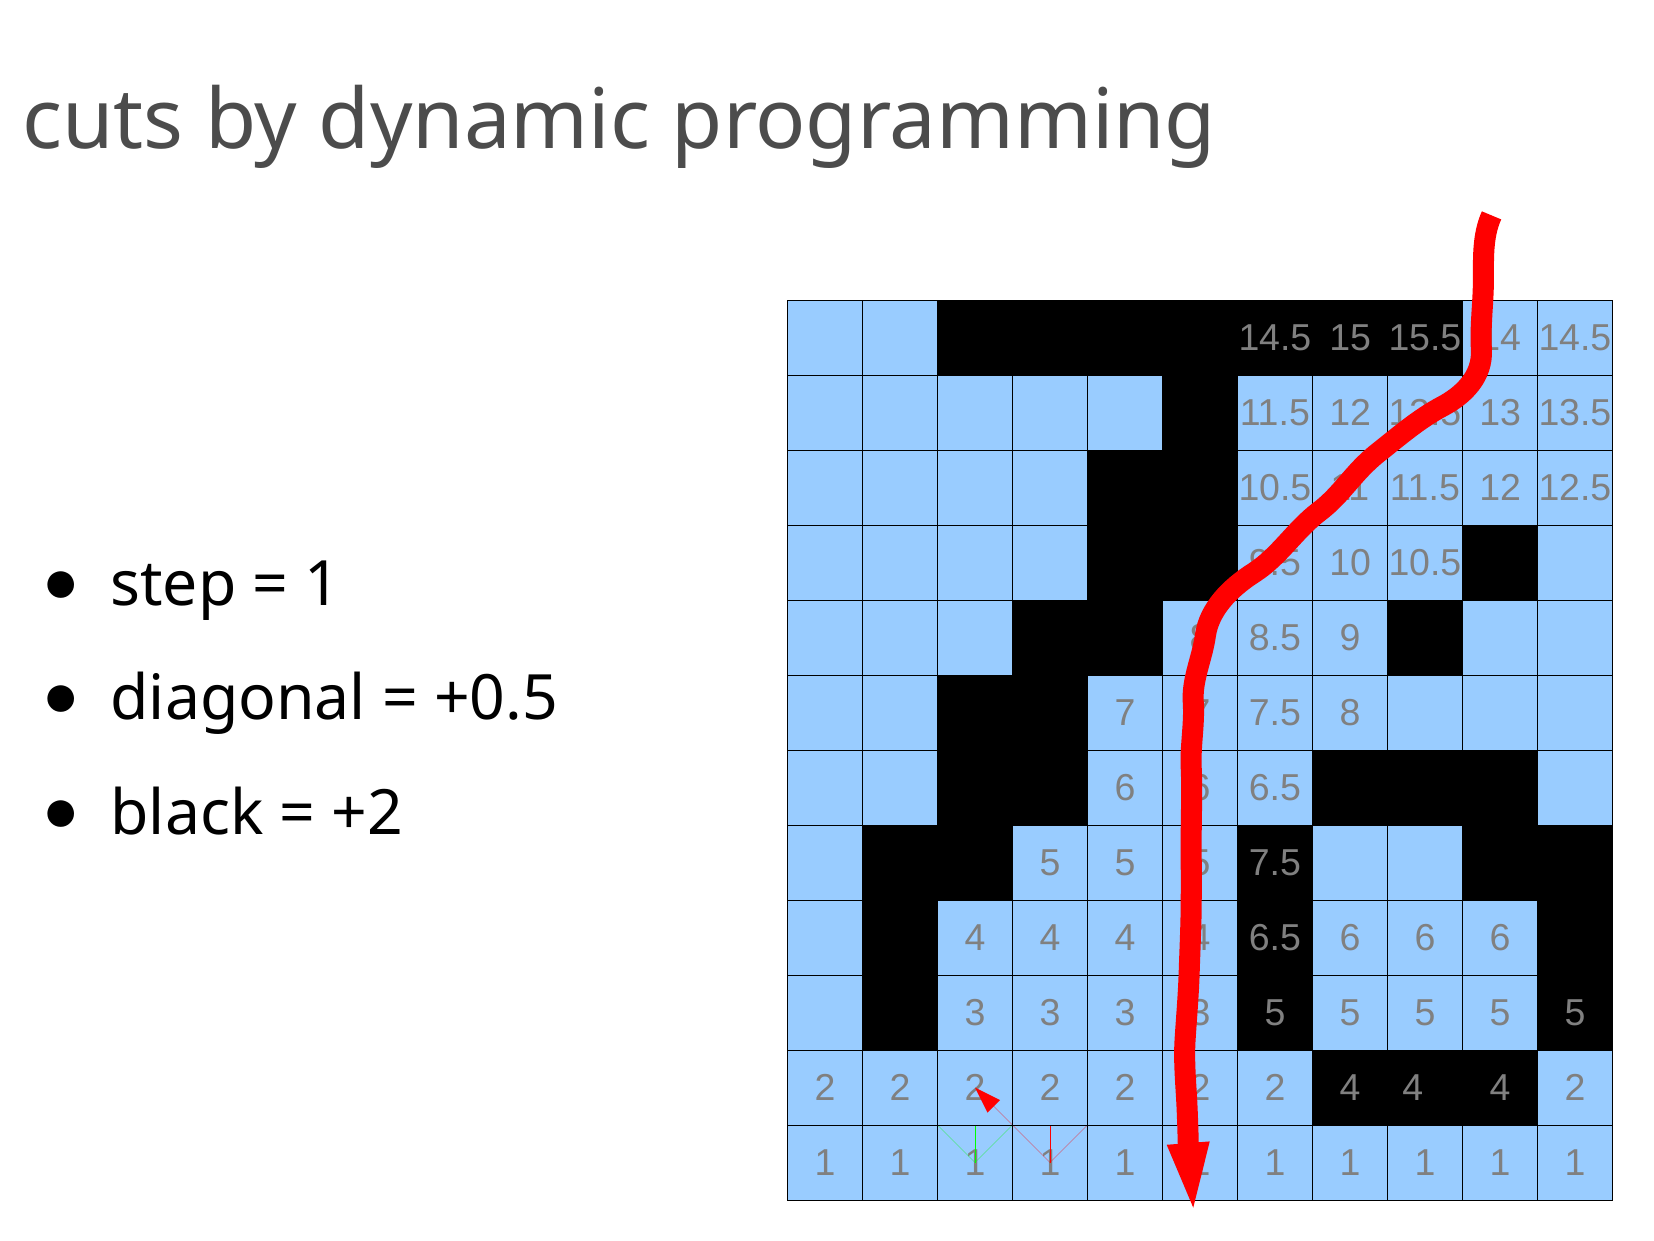

# cuts by dynamic programming
step = 1
diagonal = +0.5
black = +2
14.5
15
15.5
14
14.5
11.5
12
12.5
13
13.5
10.5
11
11.5
12
12.5
9.5
10
10.5
8
8.5
9
7
7
7.5
8
6
6
6.5
5
5
5
7.5
4
4
4
4
6.5
6
6
6
3
3
3
3
5
5
5
5
5
2
2
2
2.5
2
2
2
2
4
4
4
2
1
1
1
1
1
1
1
1
1
1
1